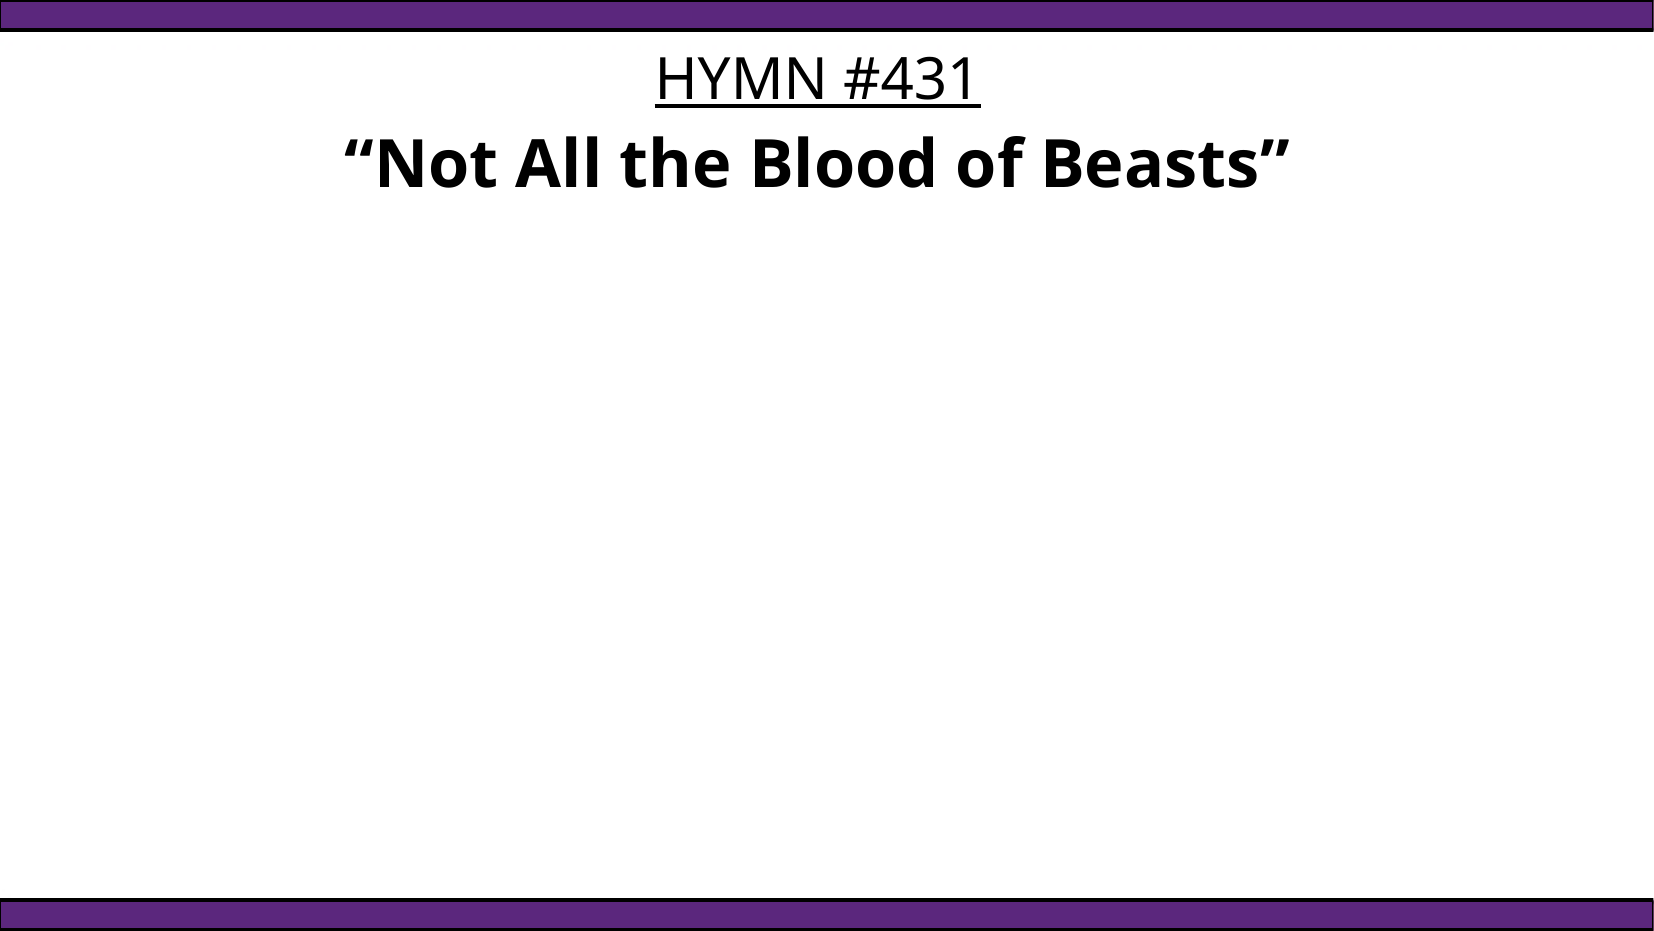

HYMN #431
“Not All the Blood of Beasts”